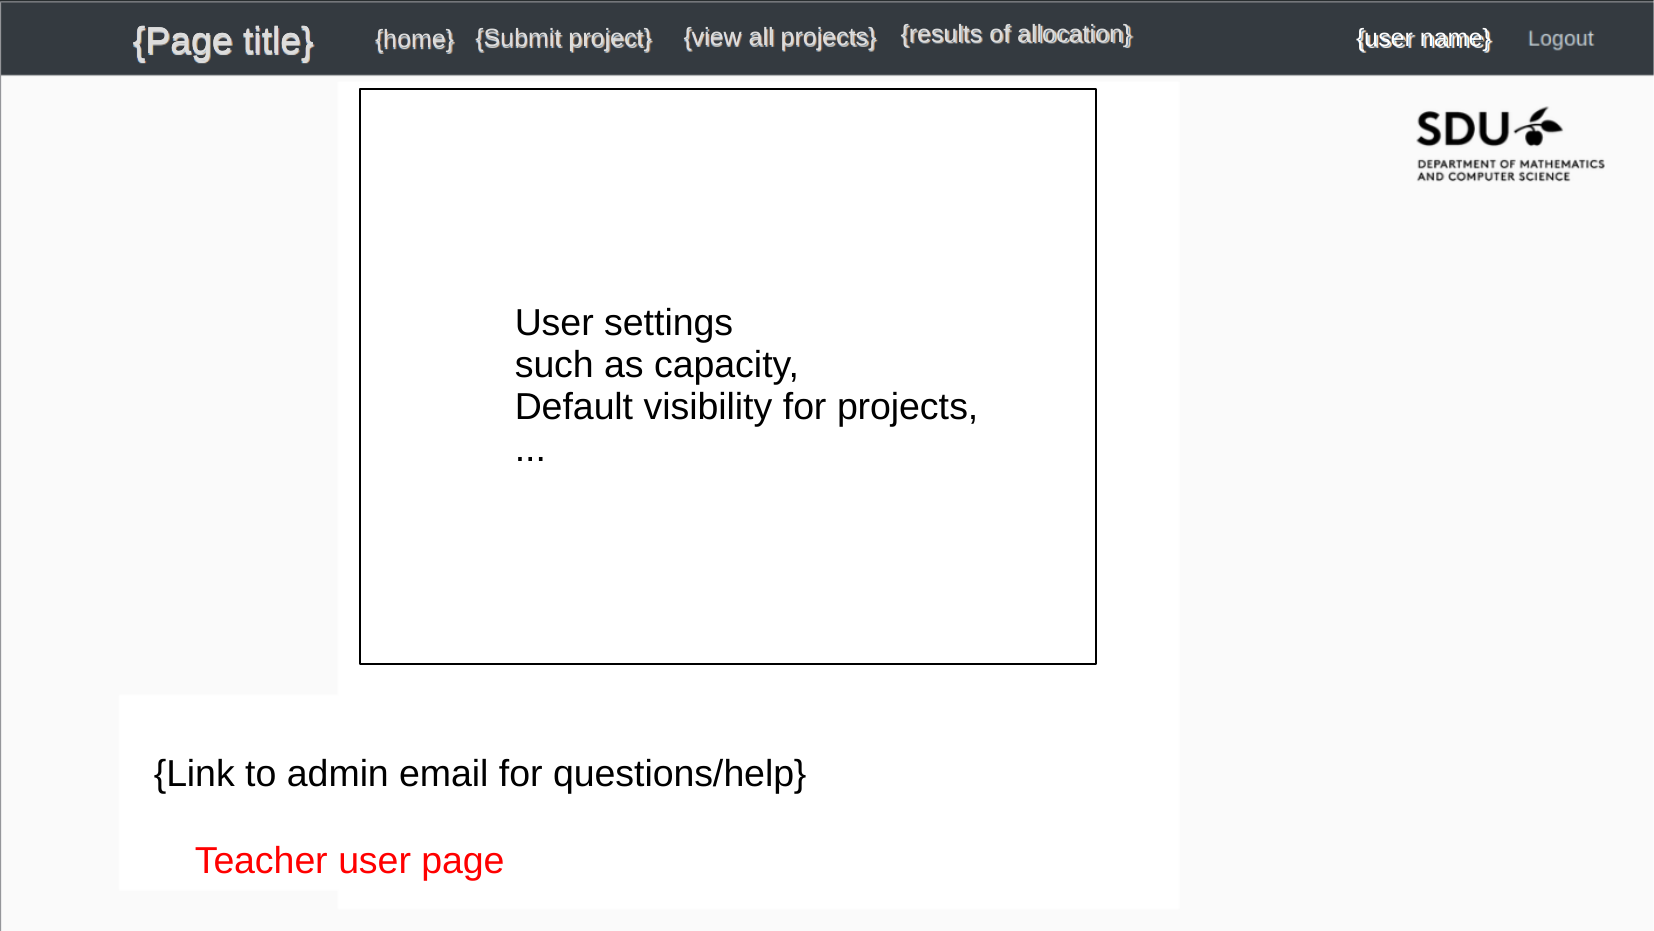

{Page title}
{Page title}
{results of allocation}
{view all projects}
{Submit project}
{user name}
{home}
User settings
such as capacity,
Default visibility for projects,
...
{Link to admin email for questions/help}
Teacher user page